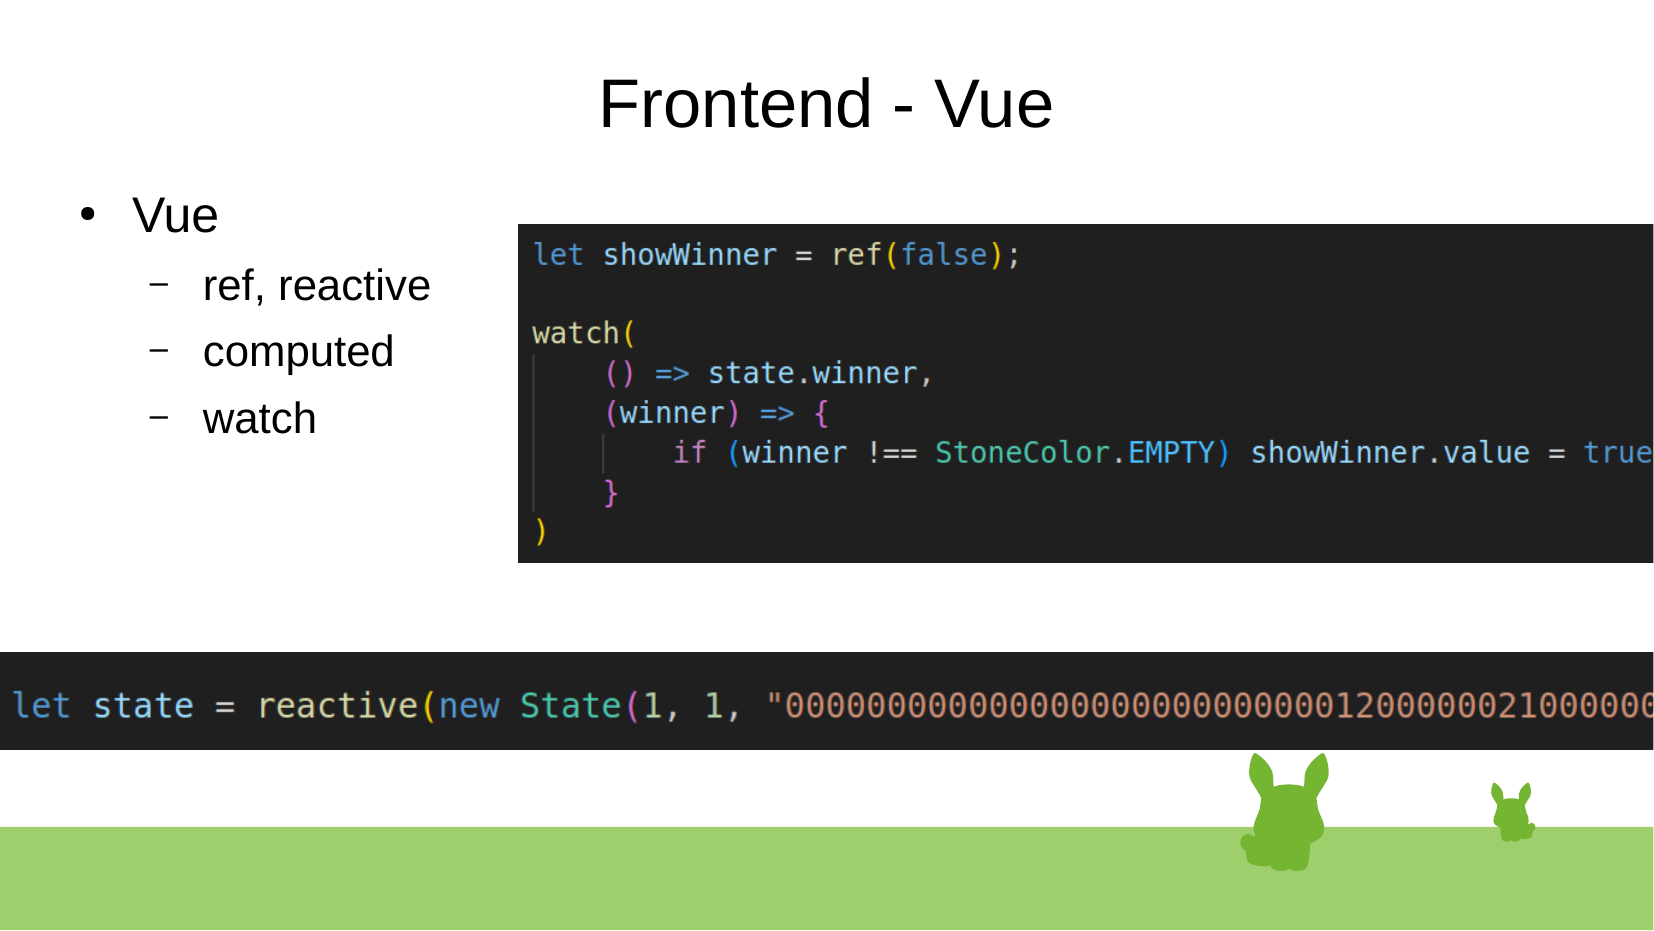

# Frontend - Vue
Vue
ref, reactive
computed
watch